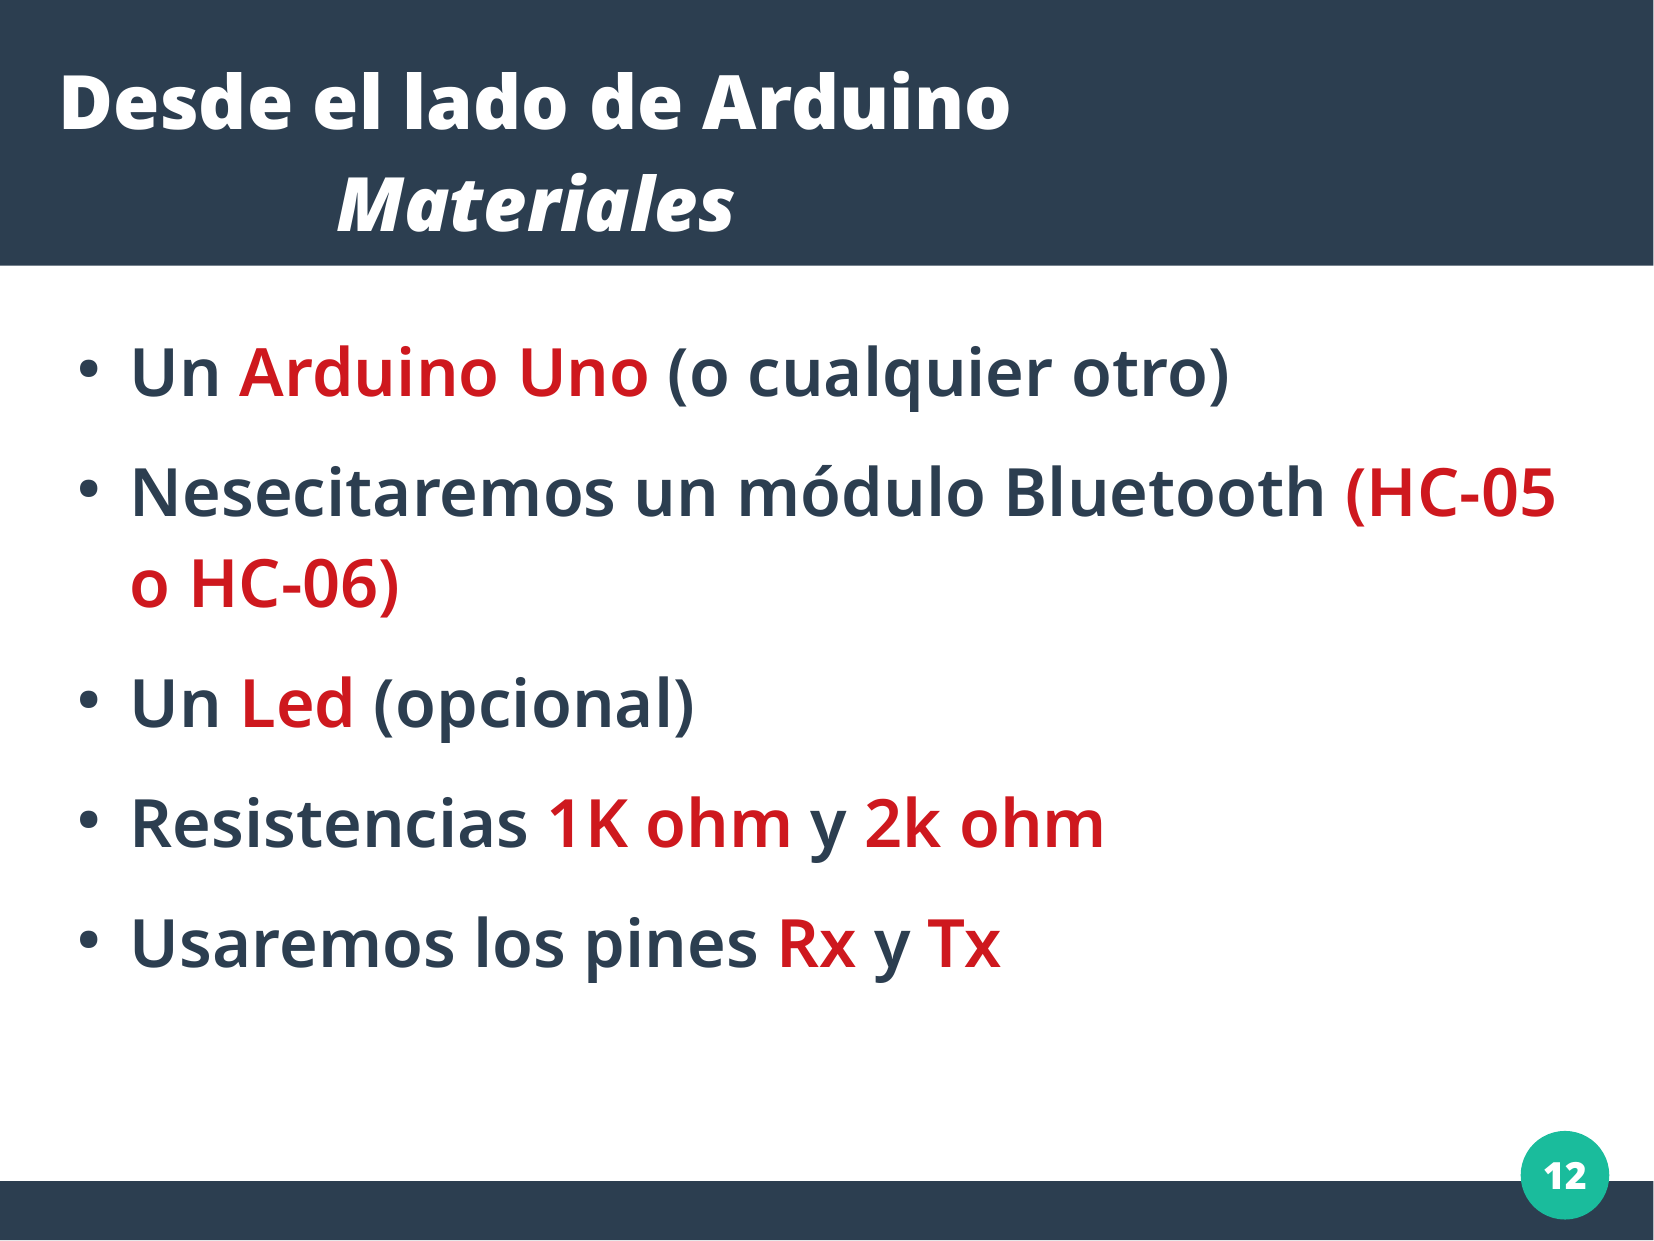

# Desde el lado de Arduino Materiales
Un Arduino Uno (o cualquier otro)
Nesecitaremos un módulo Bluetooth (HC-05 o HC-06)
Un Led (opcional)
Resistencias 1K ohm y 2k ohm
Usaremos los pines Rx y Tx
12